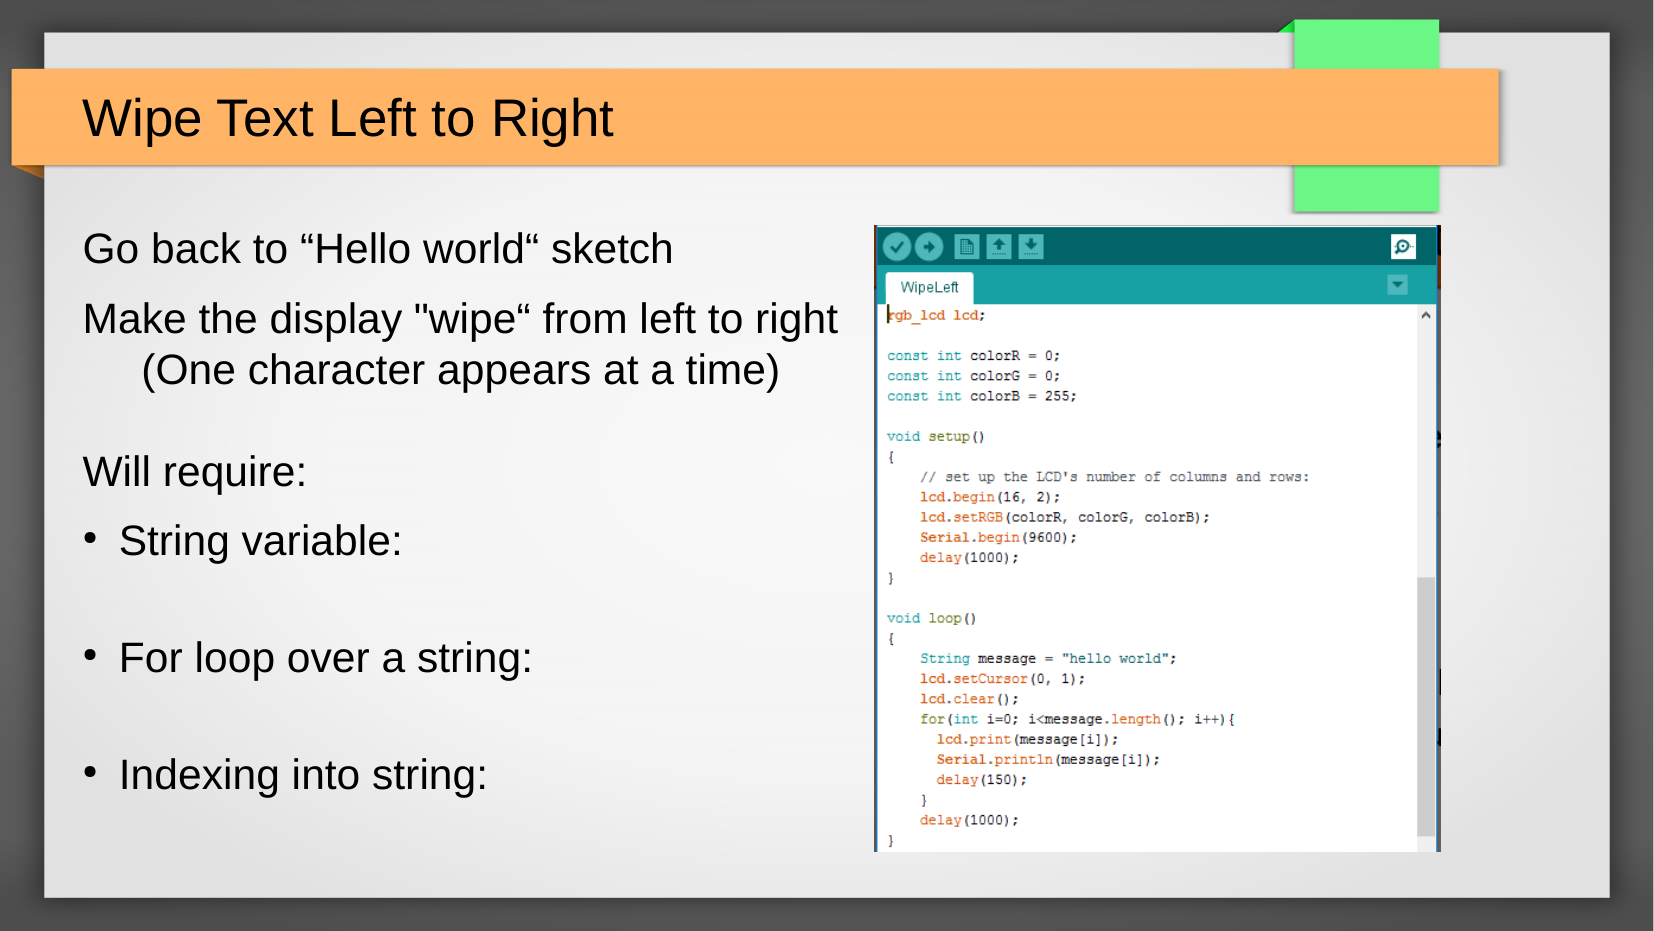

# Wipe Text Left to Right
Go back to “Hello world“ sketch
Make the display "wipe“ from left to right
 (One character appears at a time)
Will require:
 String variable:
 For loop over a string:
 Indexing into string: